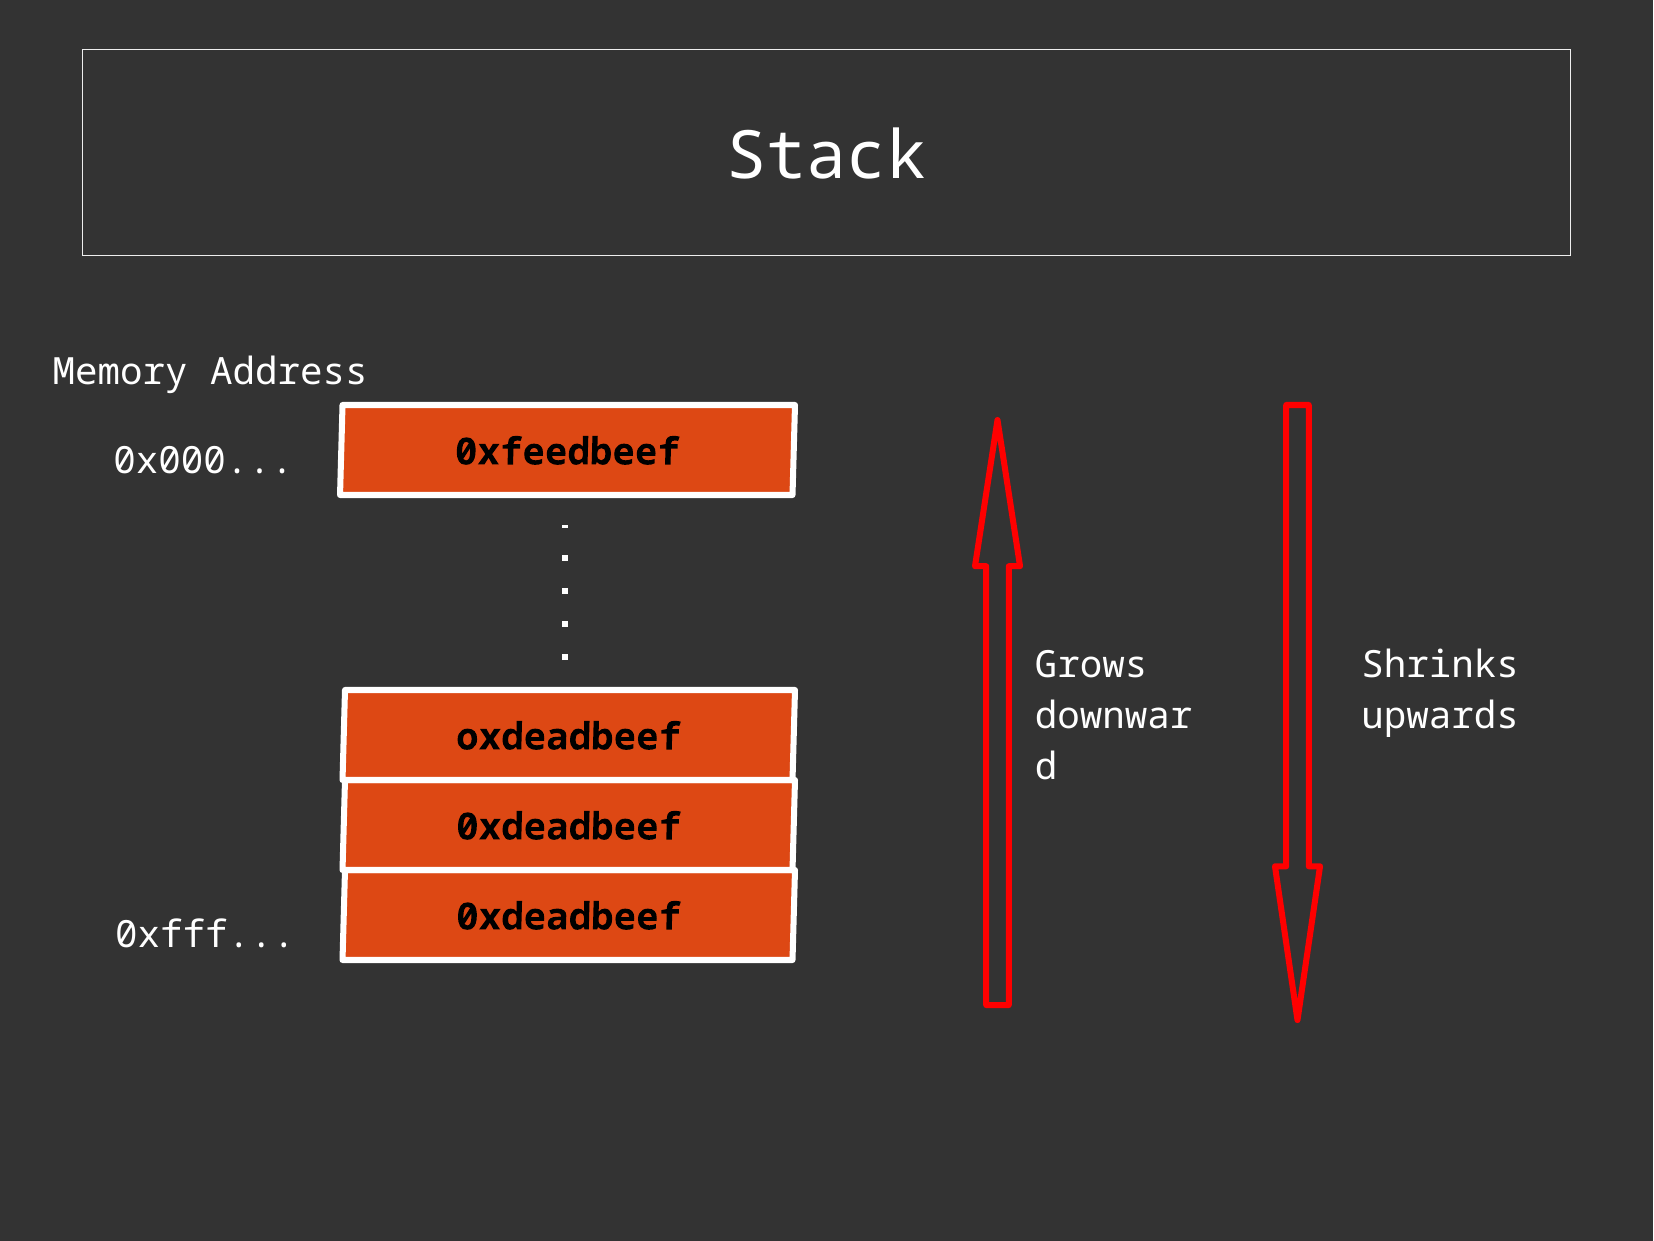

Stack
Memory Address
0xfeedbeef
0x000...
Grows downward
Shrinks
upwards
oxdeadbeef
0xdeadbeef
0xdeadbeef
0xfff...